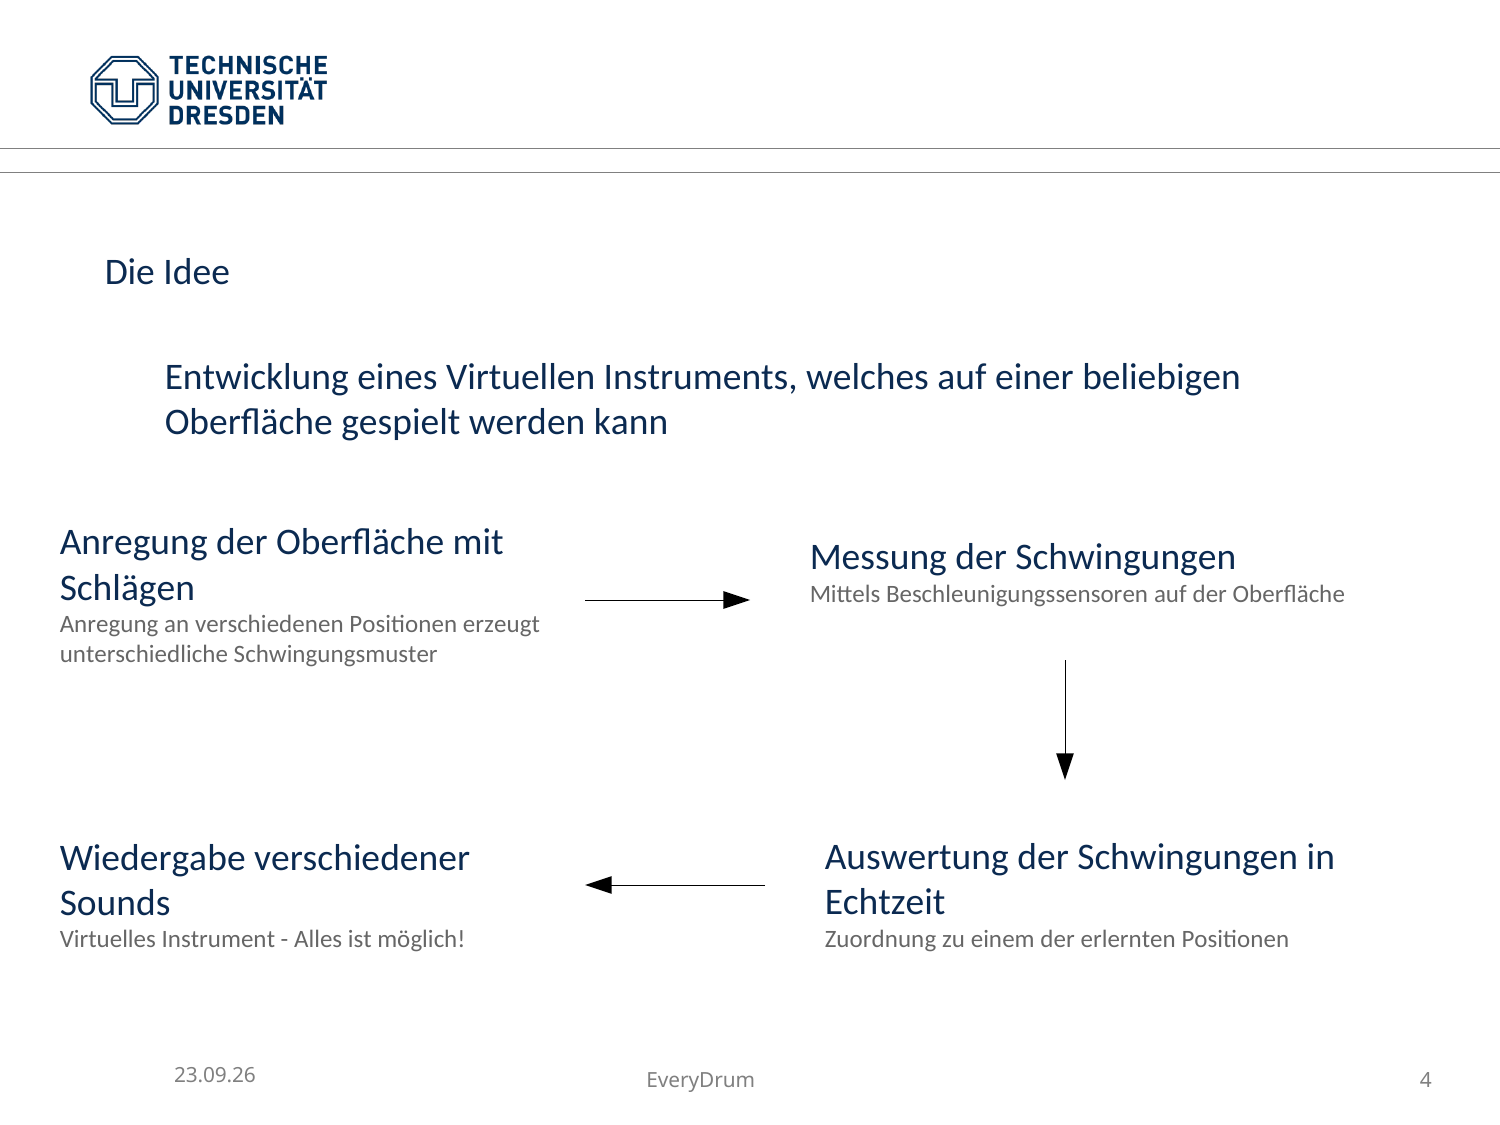

Die Idee
Entwicklung eines Virtuellen Instruments, welches auf einer beliebigen Oberfläche gespielt werden kann
Messung der Schwingungen
Mittels Beschleunigungssensoren auf der Oberfläche
Anregung der Oberfläche mit Schlägen
Anregung an verschiedenen Positionen erzeugt unterschiedliche Schwingungsmuster
Auswertung der Schwingungen in Echtzeit
Zuordnung zu einem der erlernten Positionen
Wiedergabe verschiedener Sounds
Virtuelles Instrument - Alles ist möglich!